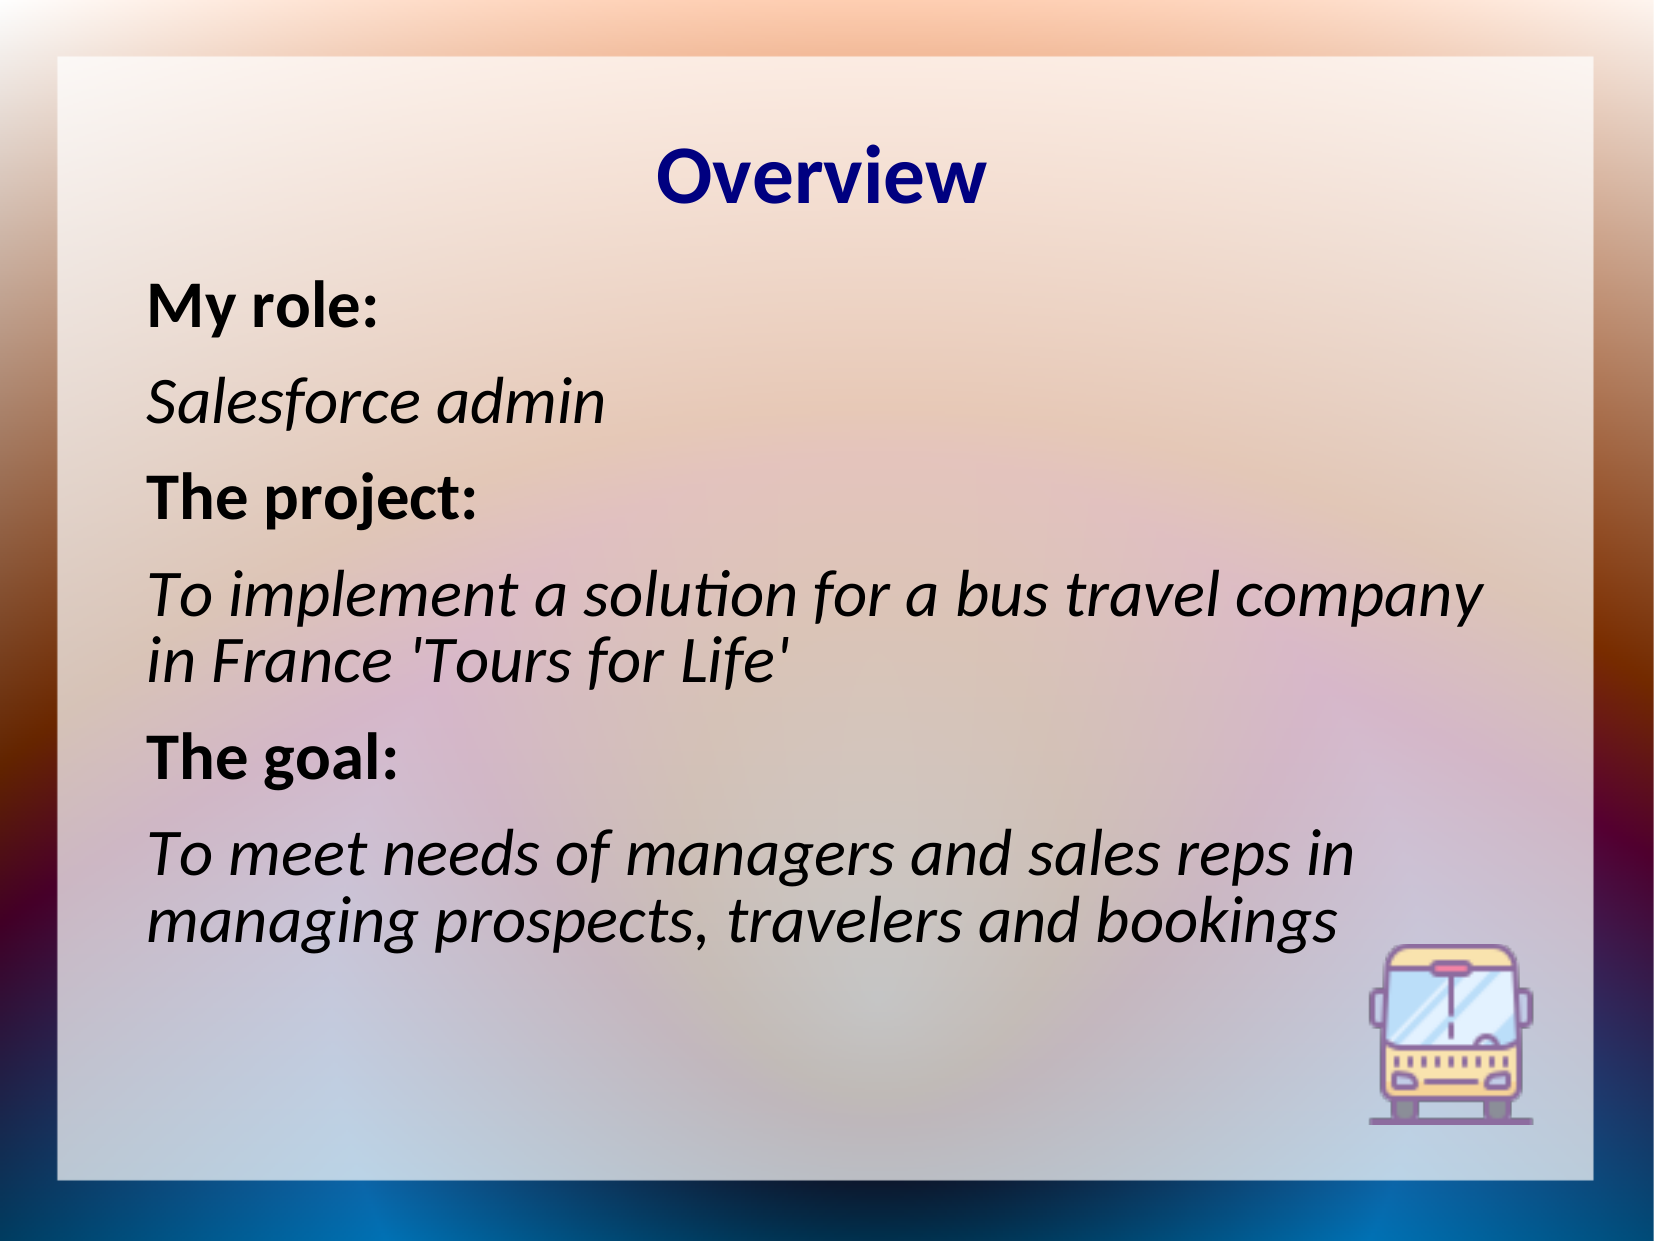

# Overview
My role:
Salesforce admin
The project:
To implement a solution for a bus travel company in France 'Tours for Life'
The goal:
To meet needs of managers and sales reps in managing prospects, travelers and bookings